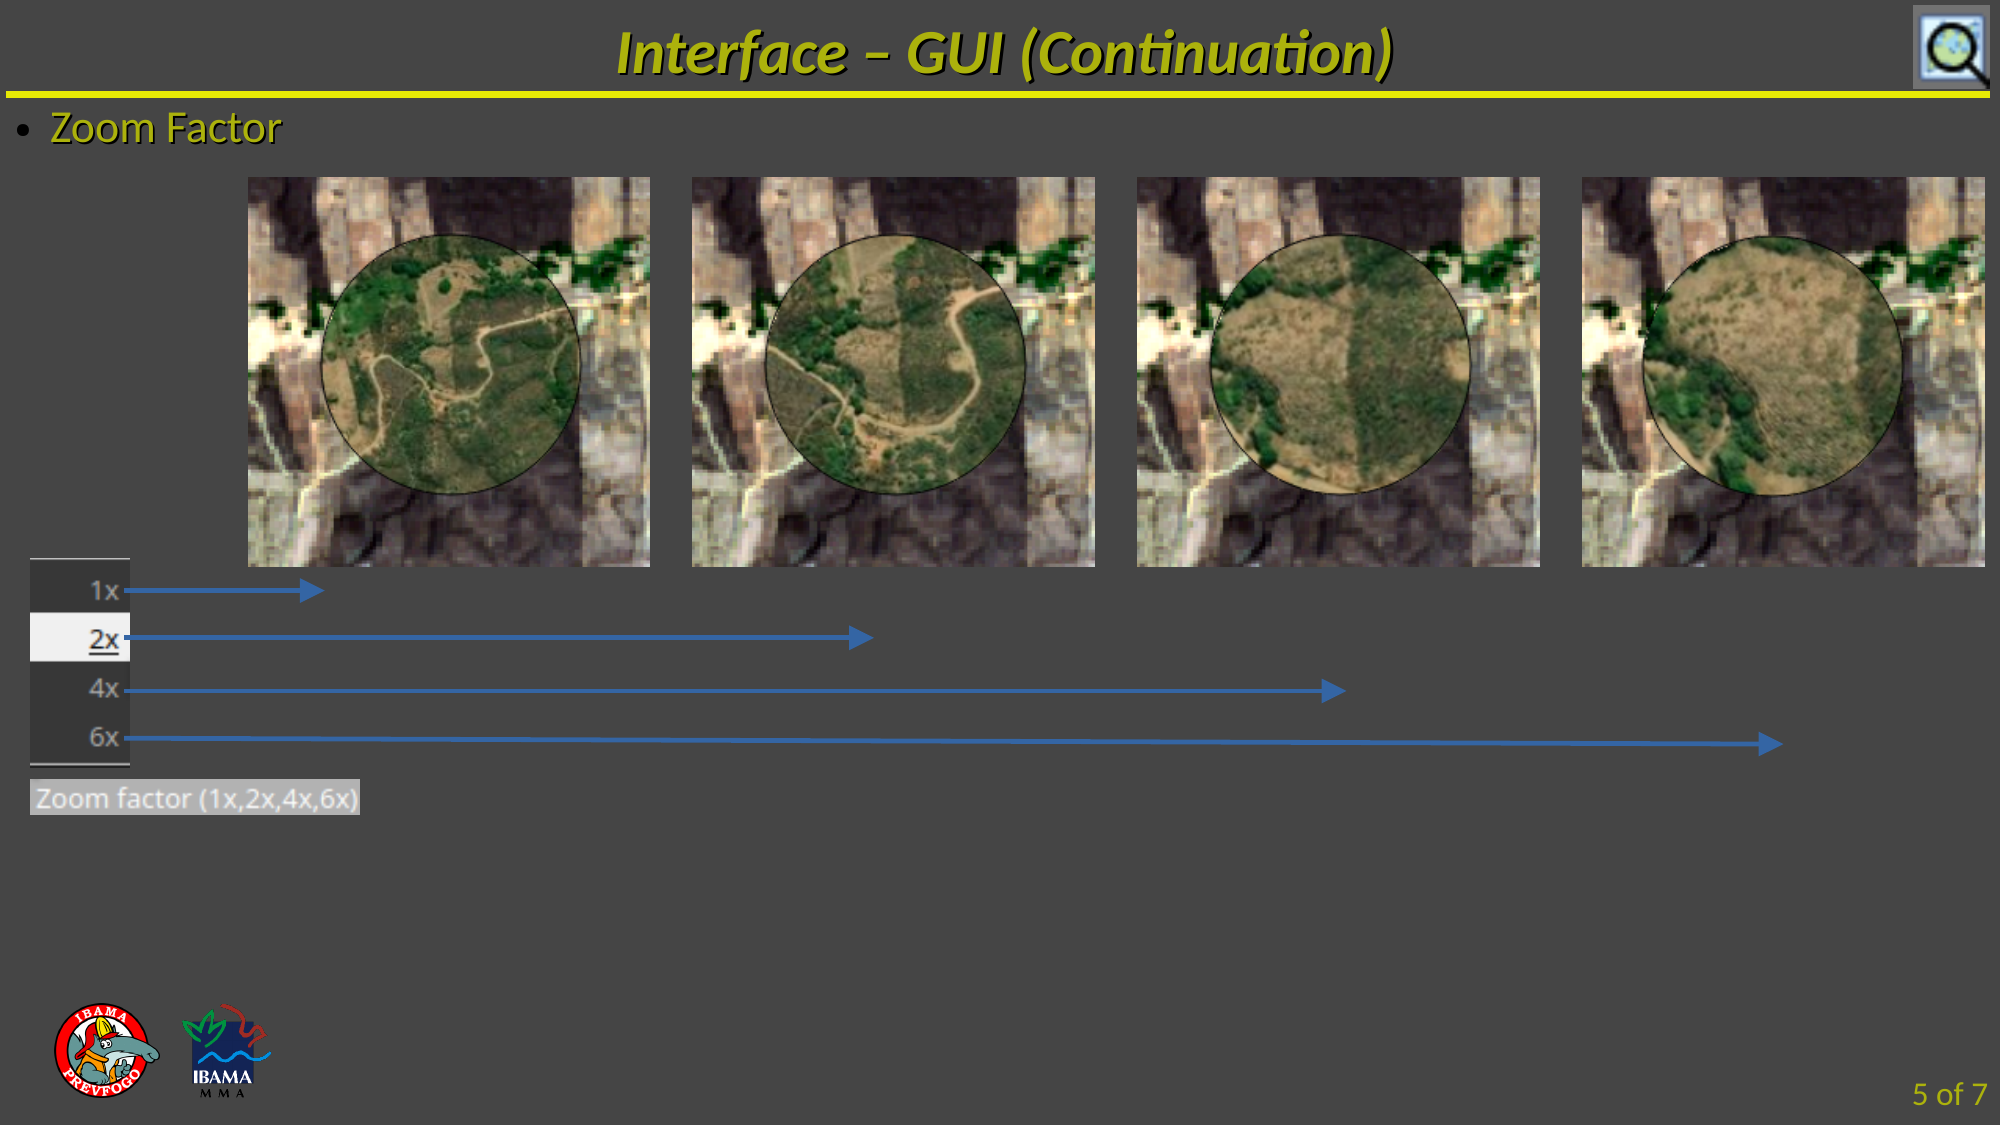

# Interface – GUI (Continuation)
Zoom Factor
 of 7